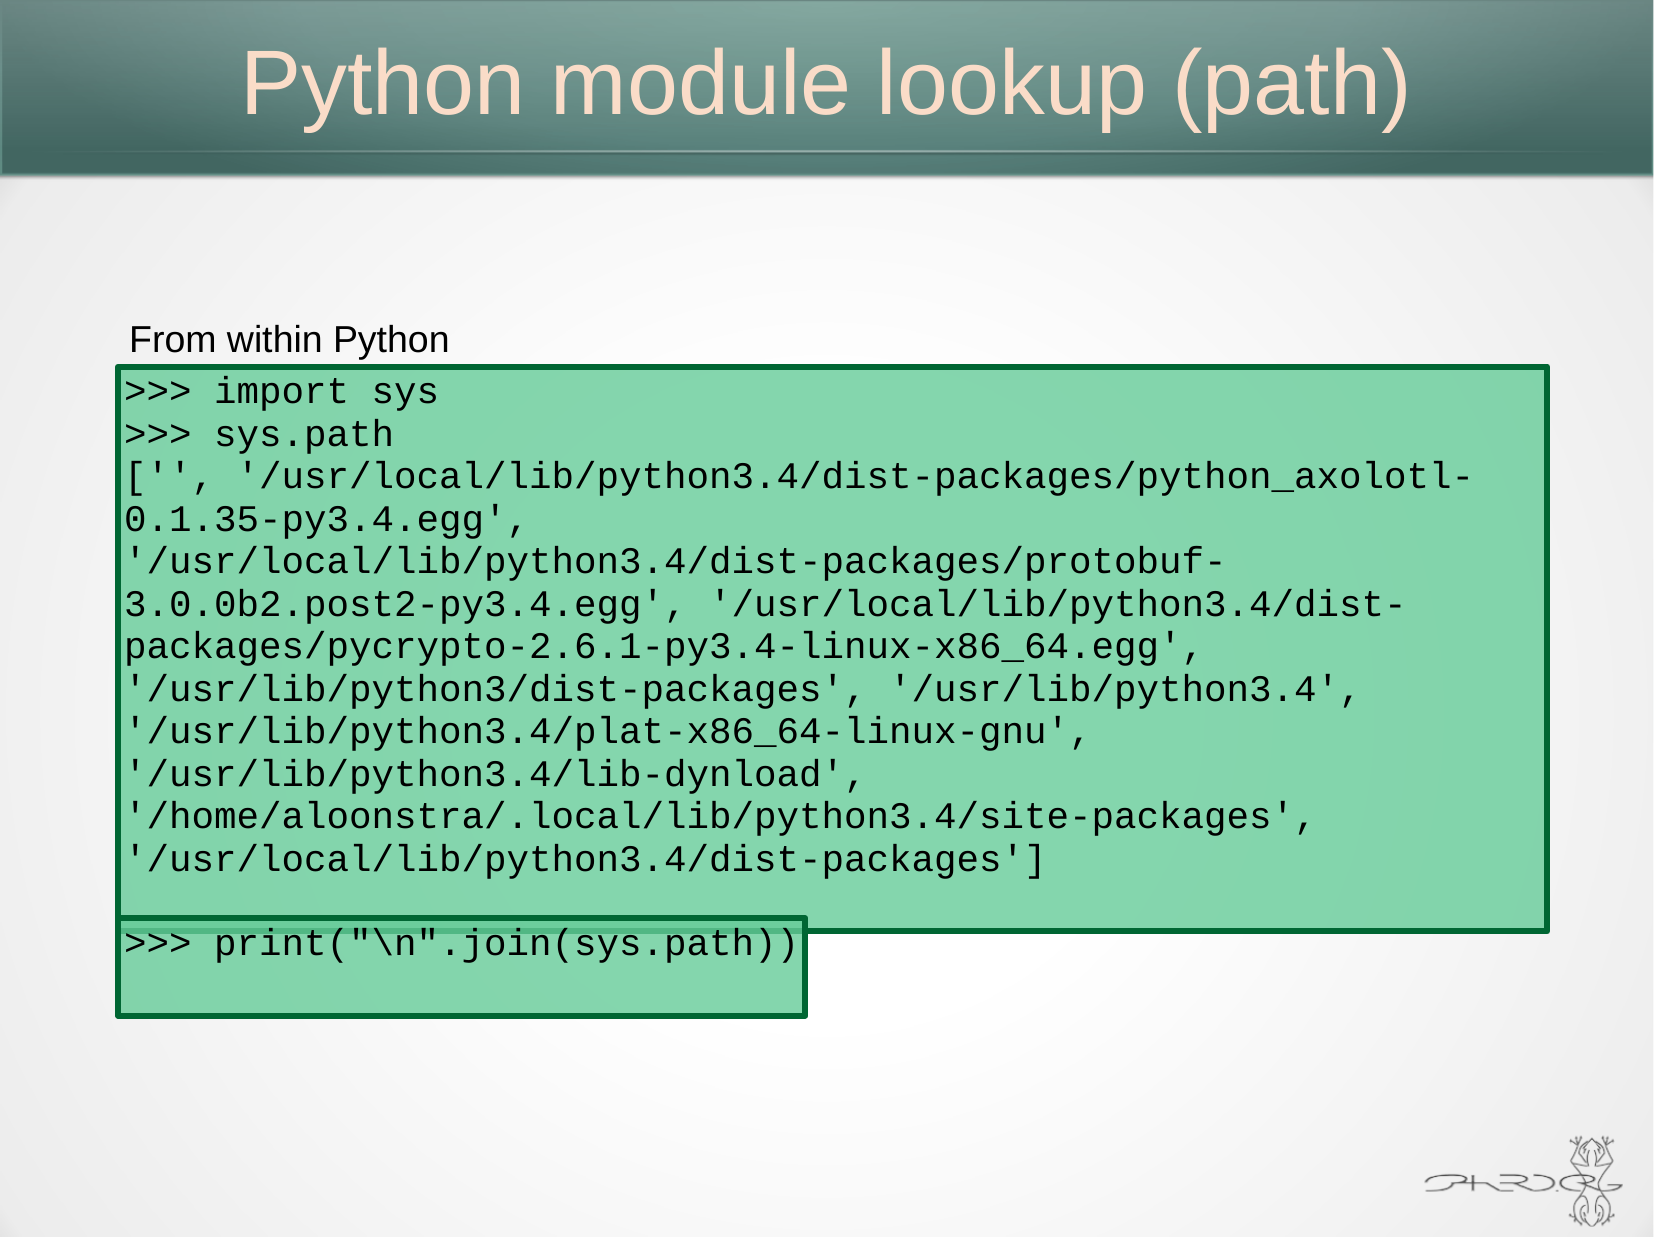

# Python module lookup (path)
From within Python
>>> import sys
>>> sys.path
['', '/usr/local/lib/python3.4/dist-packages/python_axolotl-0.1.35-py3.4.egg', '/usr/local/lib/python3.4/dist-packages/protobuf-3.0.0b2.post2-py3.4.egg', '/usr/local/lib/python3.4/dist-packages/pycrypto-2.6.1-py3.4-linux-x86_64.egg', '/usr/lib/python3/dist-packages', '/usr/lib/python3.4', '/usr/lib/python3.4/plat-x86_64-linux-gnu', '/usr/lib/python3.4/lib-dynload', '/home/aloonstra/.local/lib/python3.4/site-packages', '/usr/local/lib/python3.4/dist-packages']
>>> print("\n".join(sys.path))